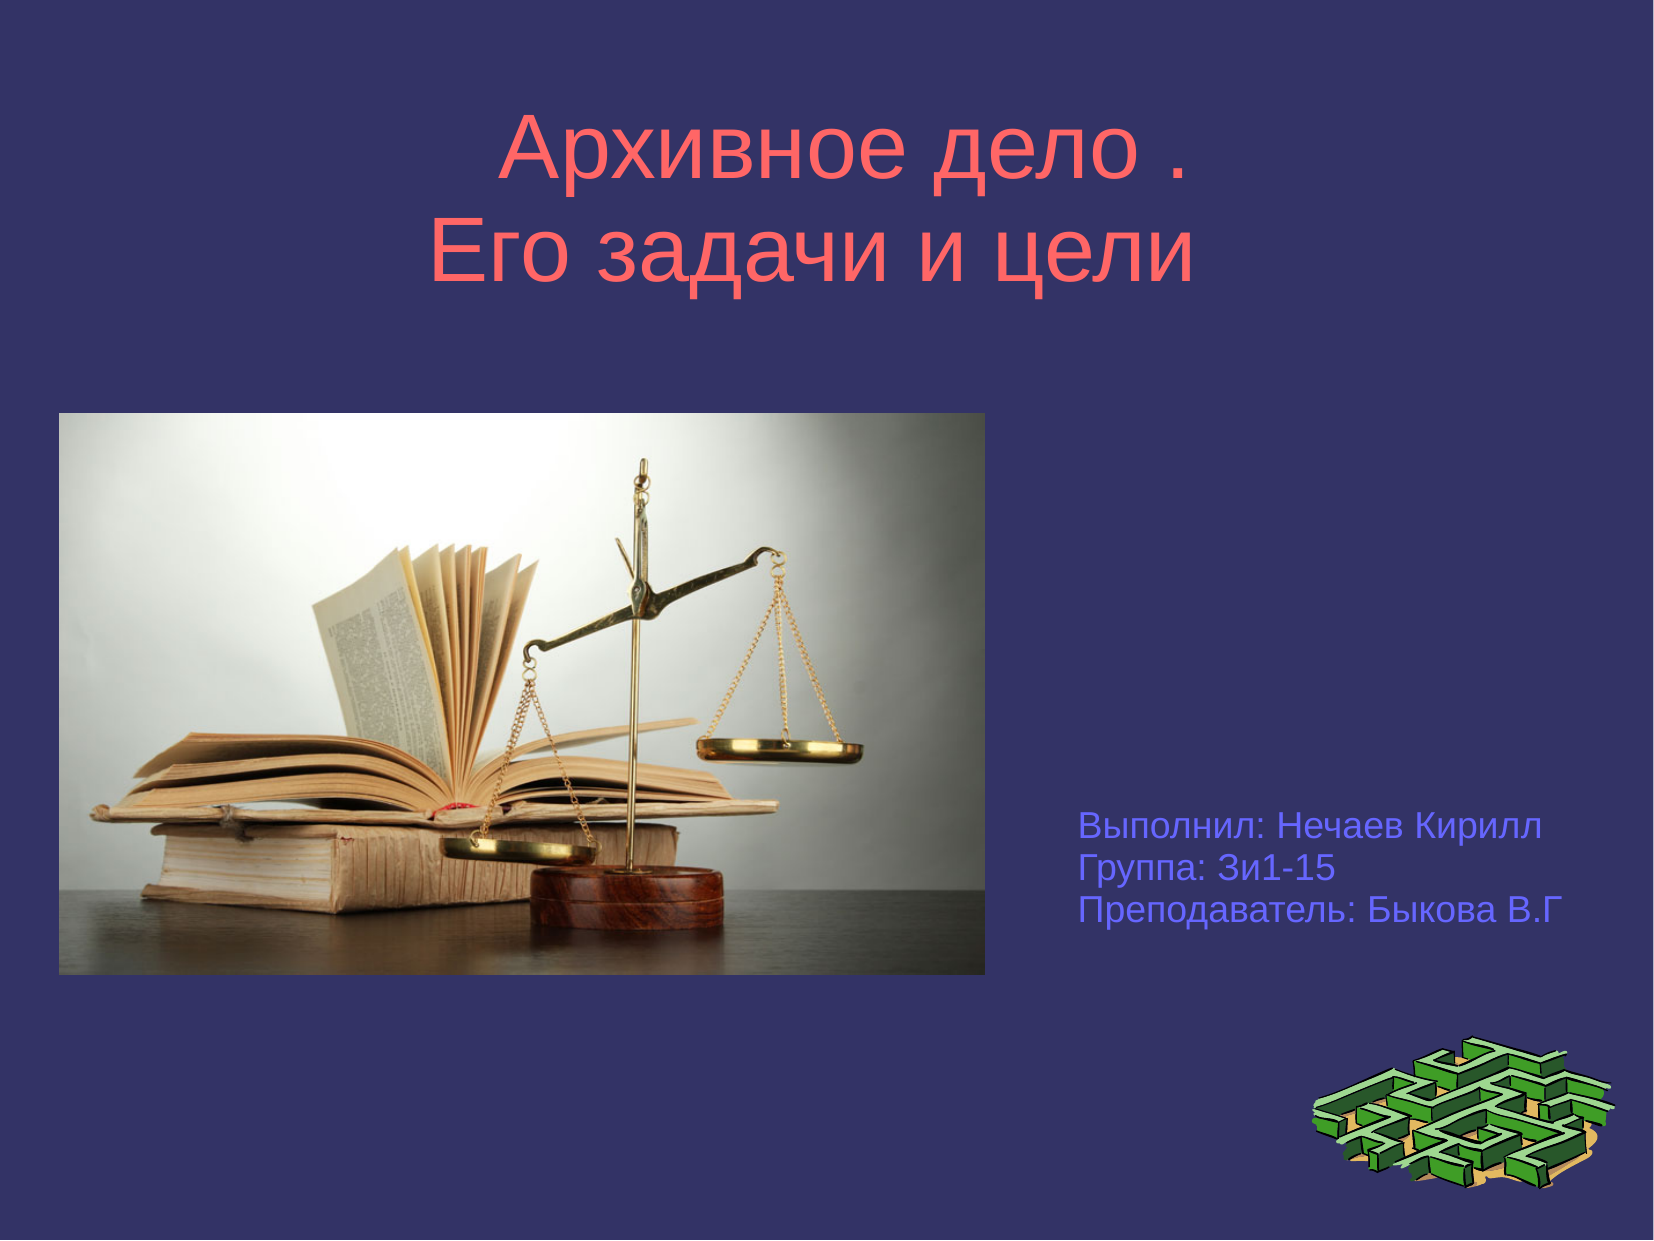

Архивное дело .
 Его задачи и цели
Выполнил: Нечаев Кирилл
Группа: Зи1-15
Преподаватель: Быкова В.Г